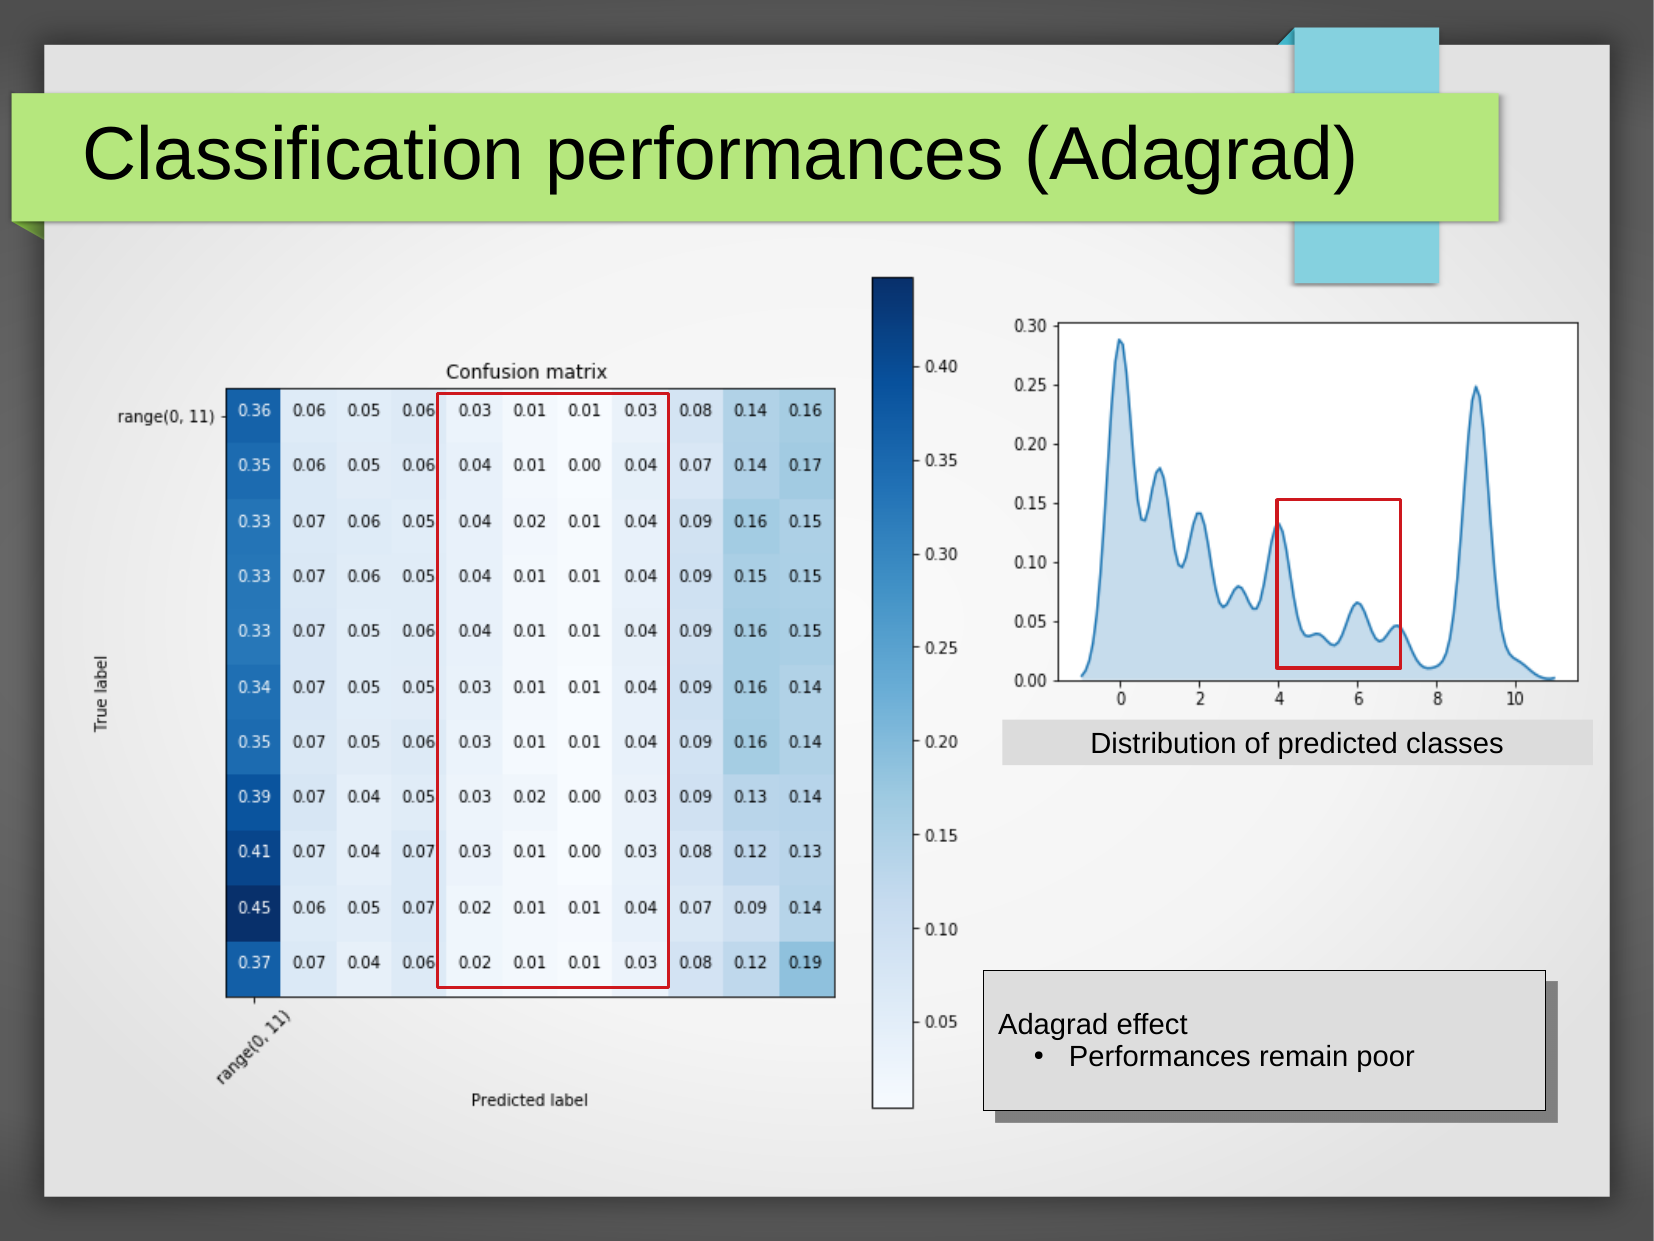

# Classification performances (Adagrad)
Distribution of predicted classes
Adagrad effect
Performances remain poor